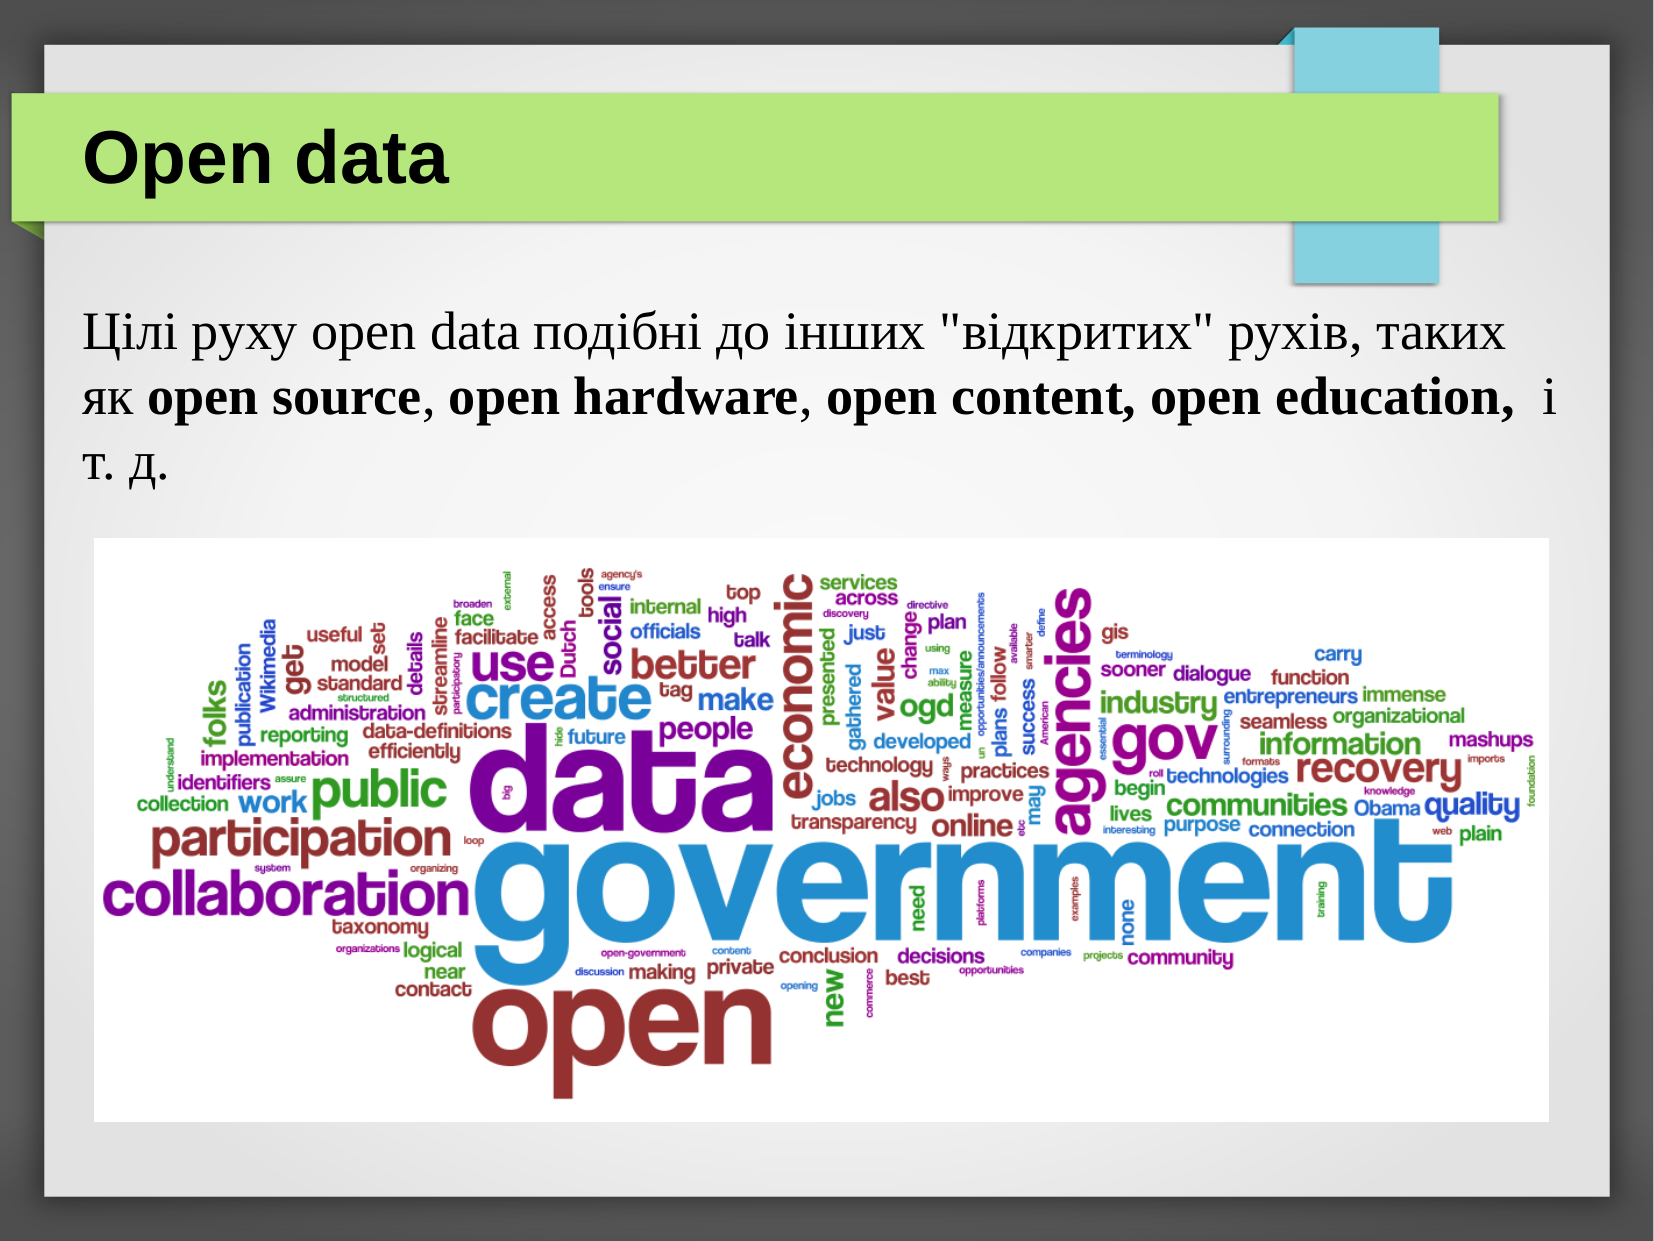

Open data
Цілі руху open data подібні до інших "відкритих" рухів, таких як open source, open hardware, open content, open education, і т. д.